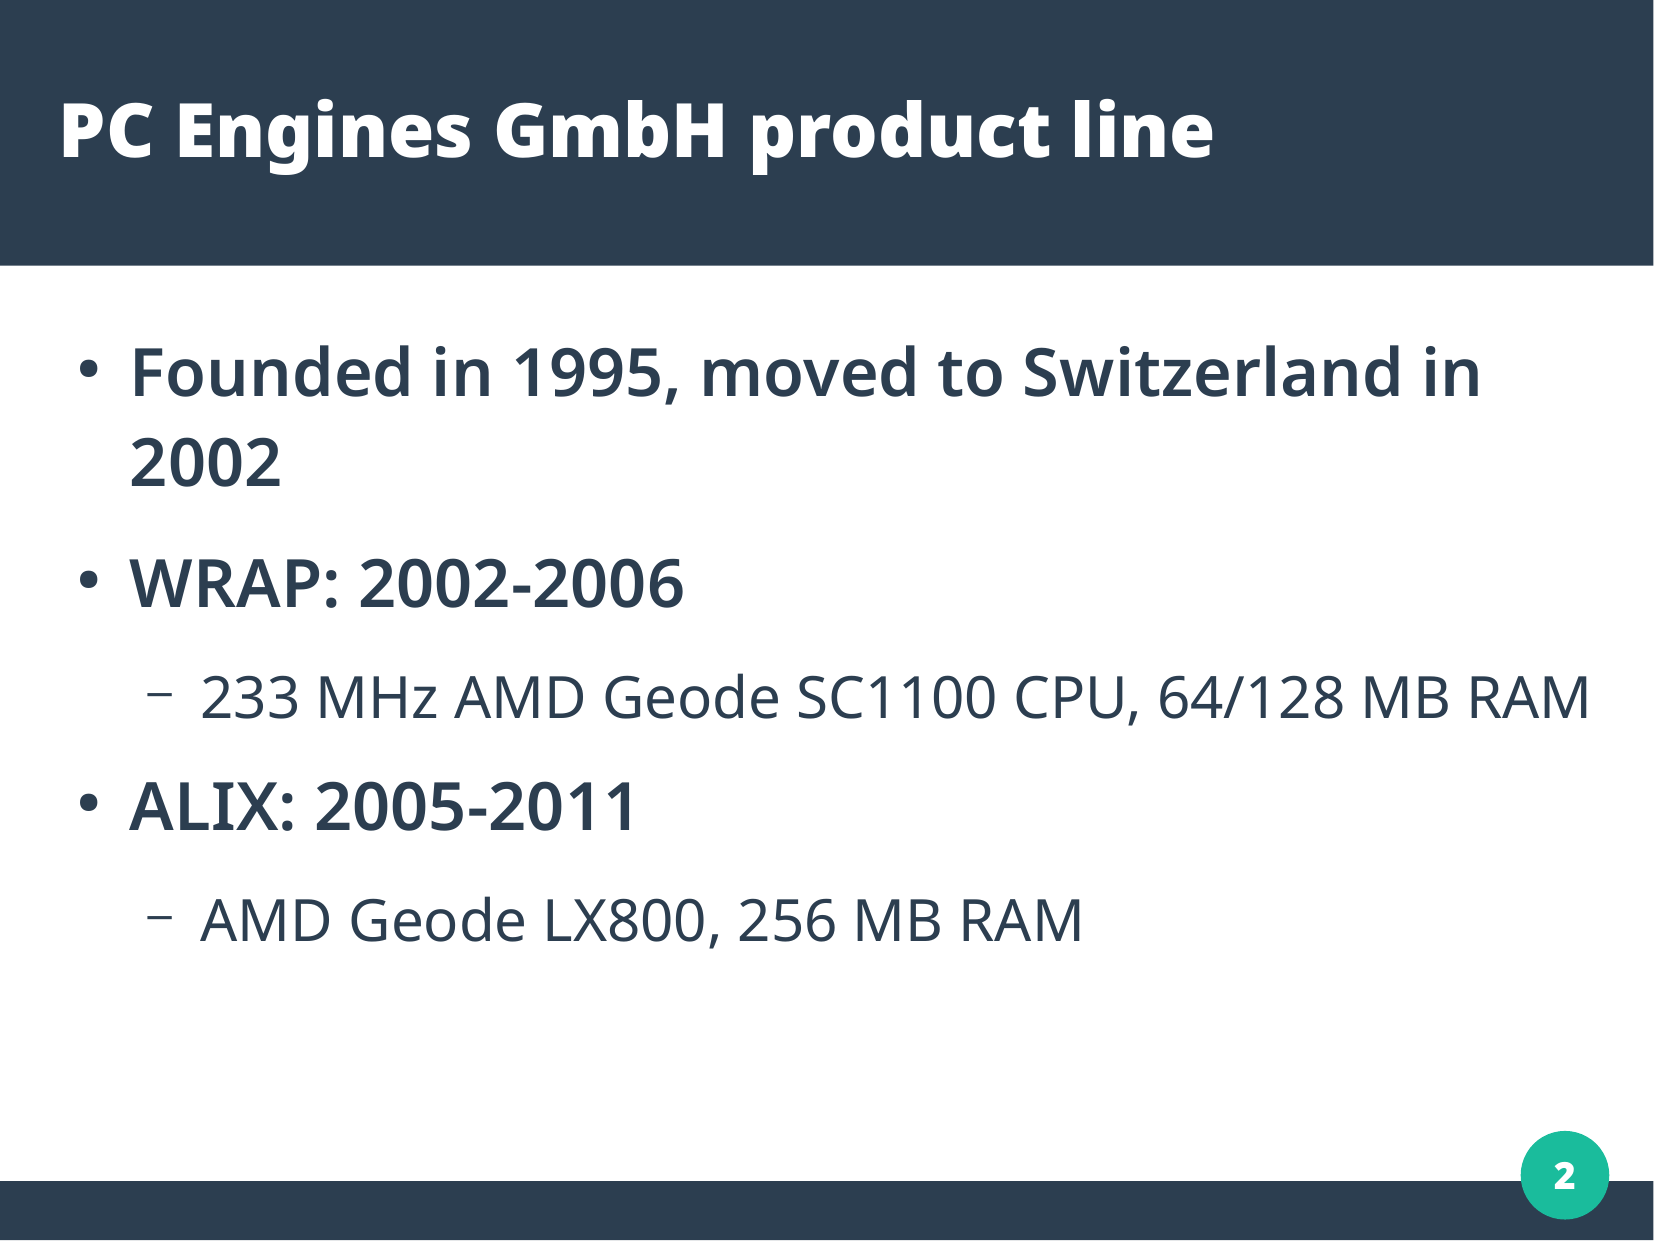

# PC Engines GmbH product line
Founded in 1995, moved to Switzerland in 2002
WRAP: 2002-2006
233 MHz AMD Geode SC1100 CPU, 64/128 MB RAM
ALIX: 2005-2011
AMD Geode LX800, 256 MB RAM
2